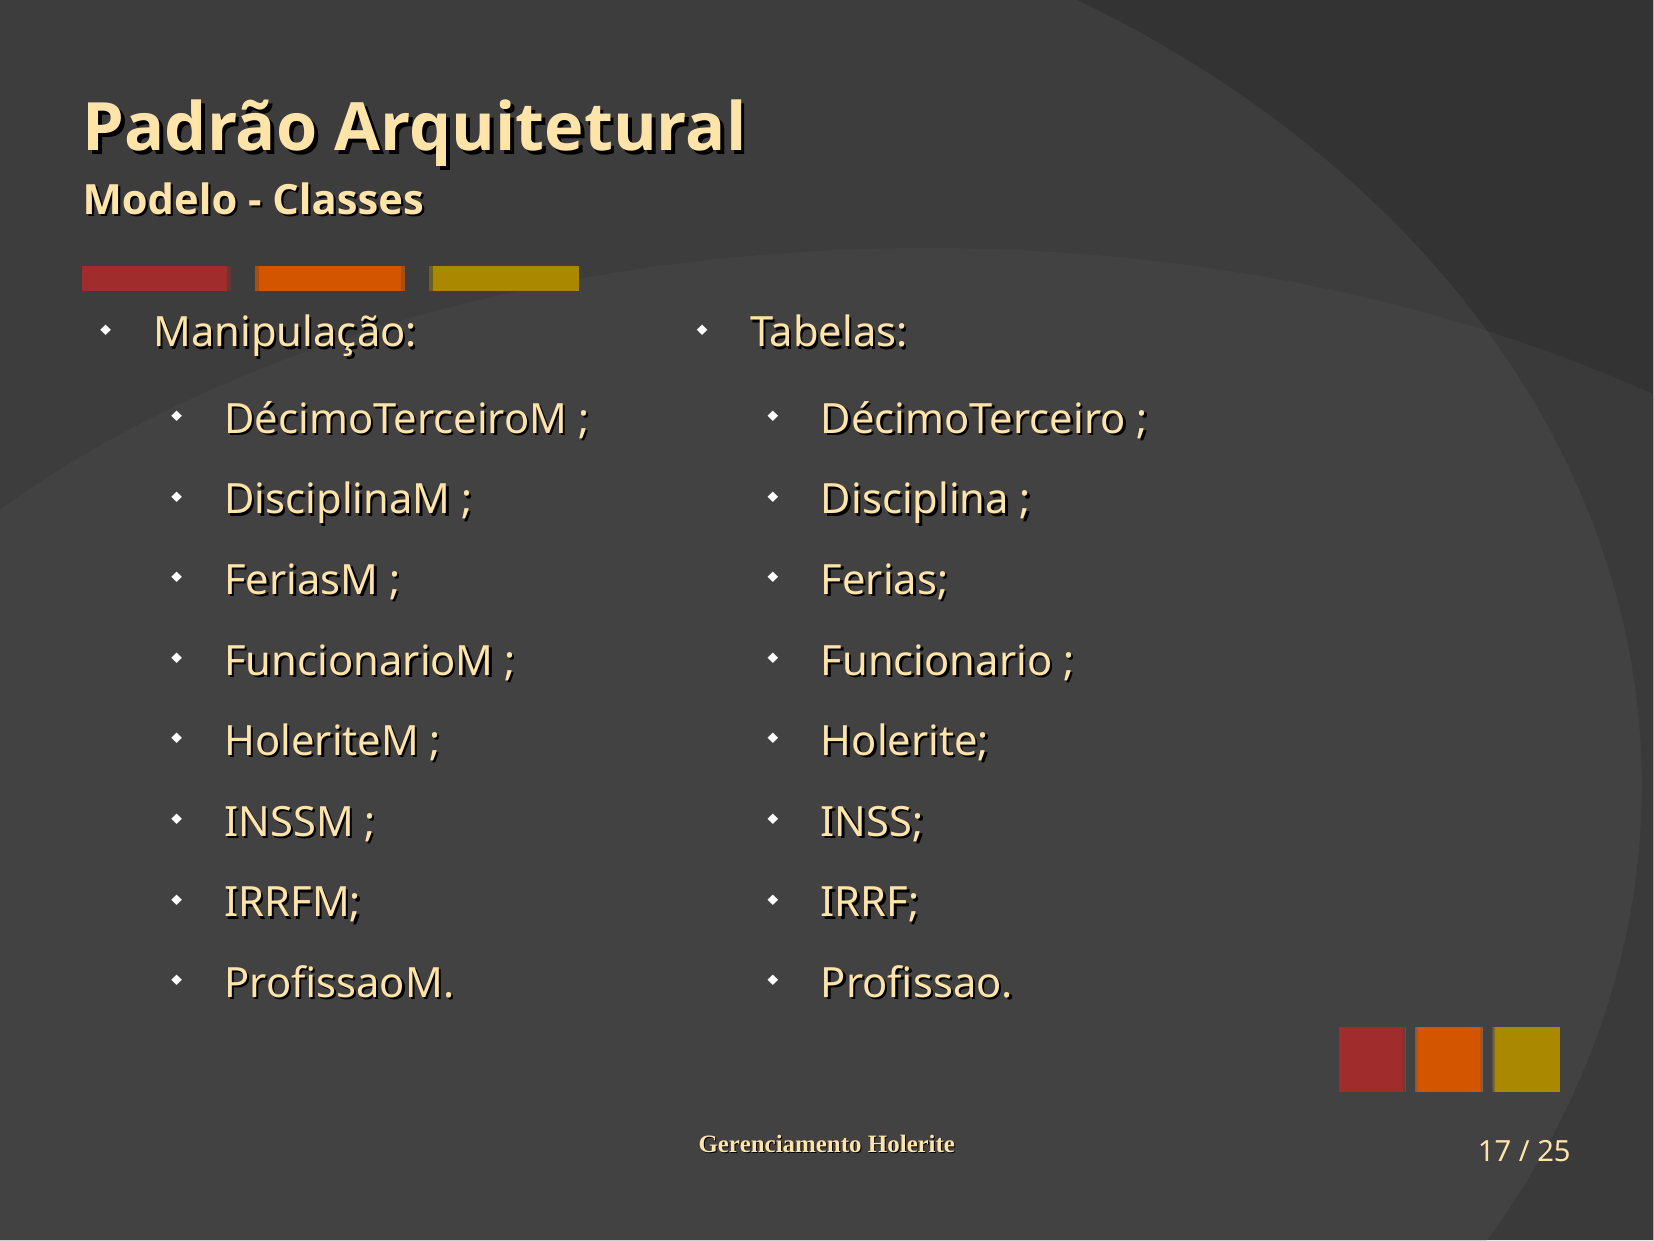

# Padrão Arquitetural Modelo - Classes
Manipulação:
DécimoTerceiroM ;
DisciplinaM ;
FeriasM ;
FuncionarioM ;
HoleriteM ;
INSSM ;
IRRFM;
ProfissaoM.
Tabelas:
DécimoTerceiro ;
Disciplina ;
Ferias;
Funcionario ;
Holerite;
INSS;
IRRF;
Profissao.
17